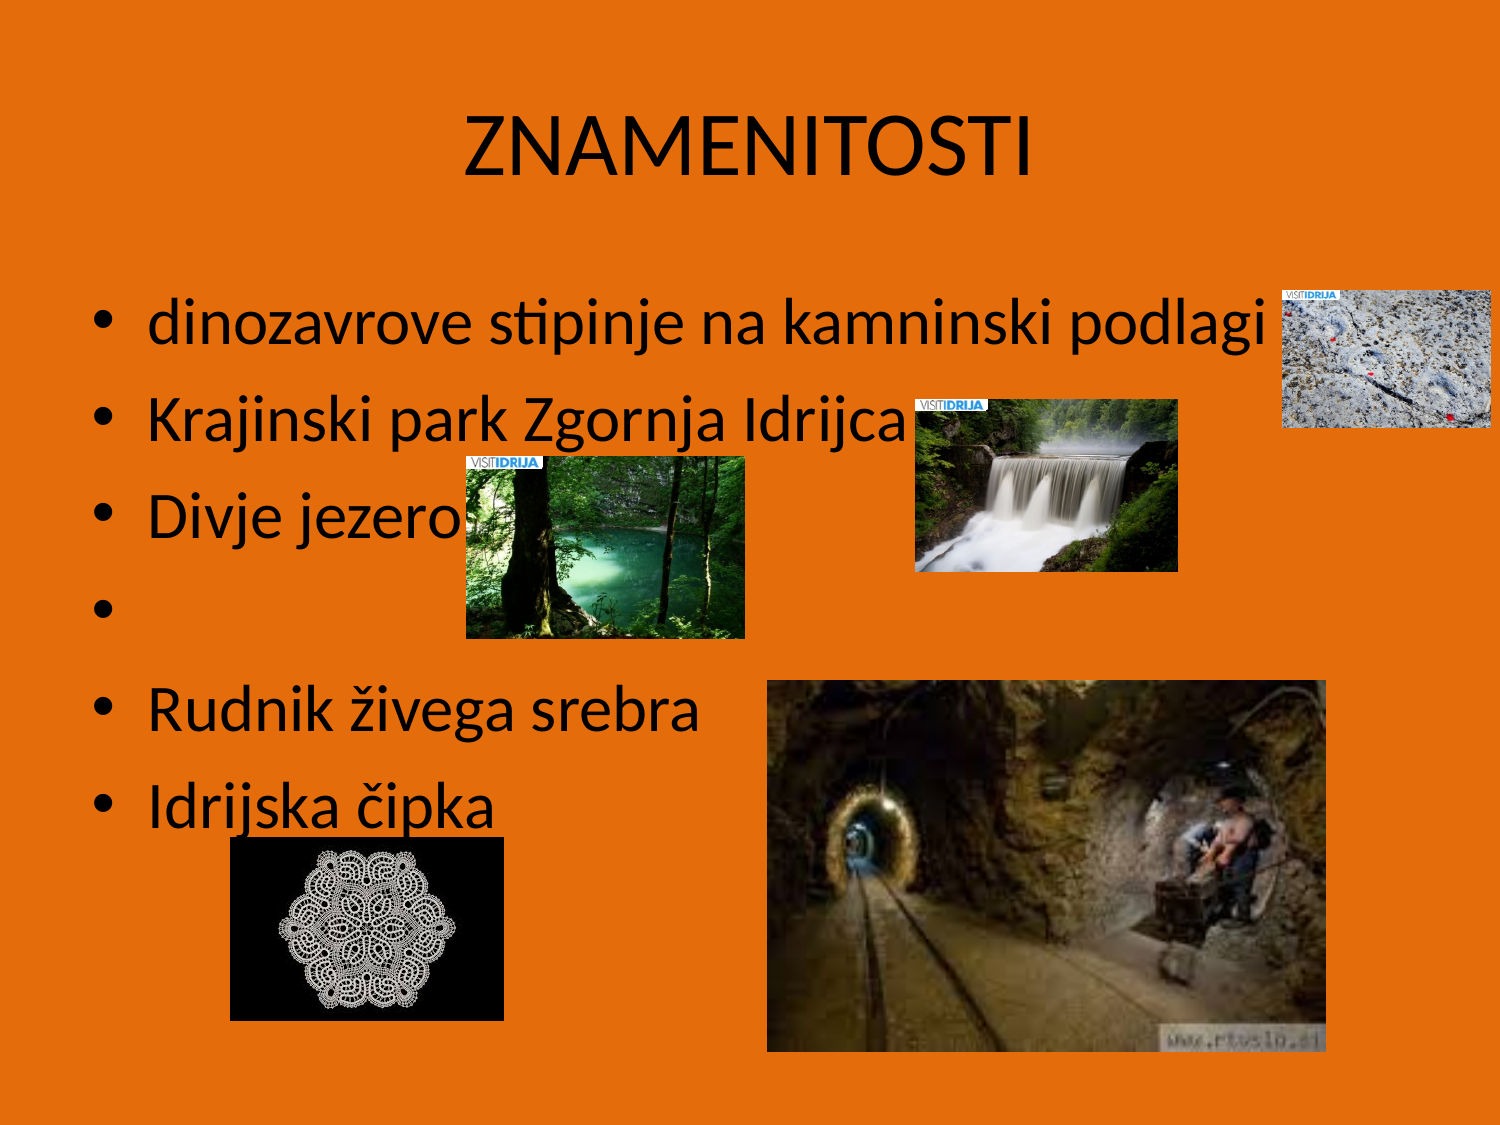

# ZNAMENITOSTI
dinozavrove stipinje na kamninski podlagi
Krajinski park Zgornja Idrijca
Divje jezero
Rudnik živega srebra
Idrijska čipka